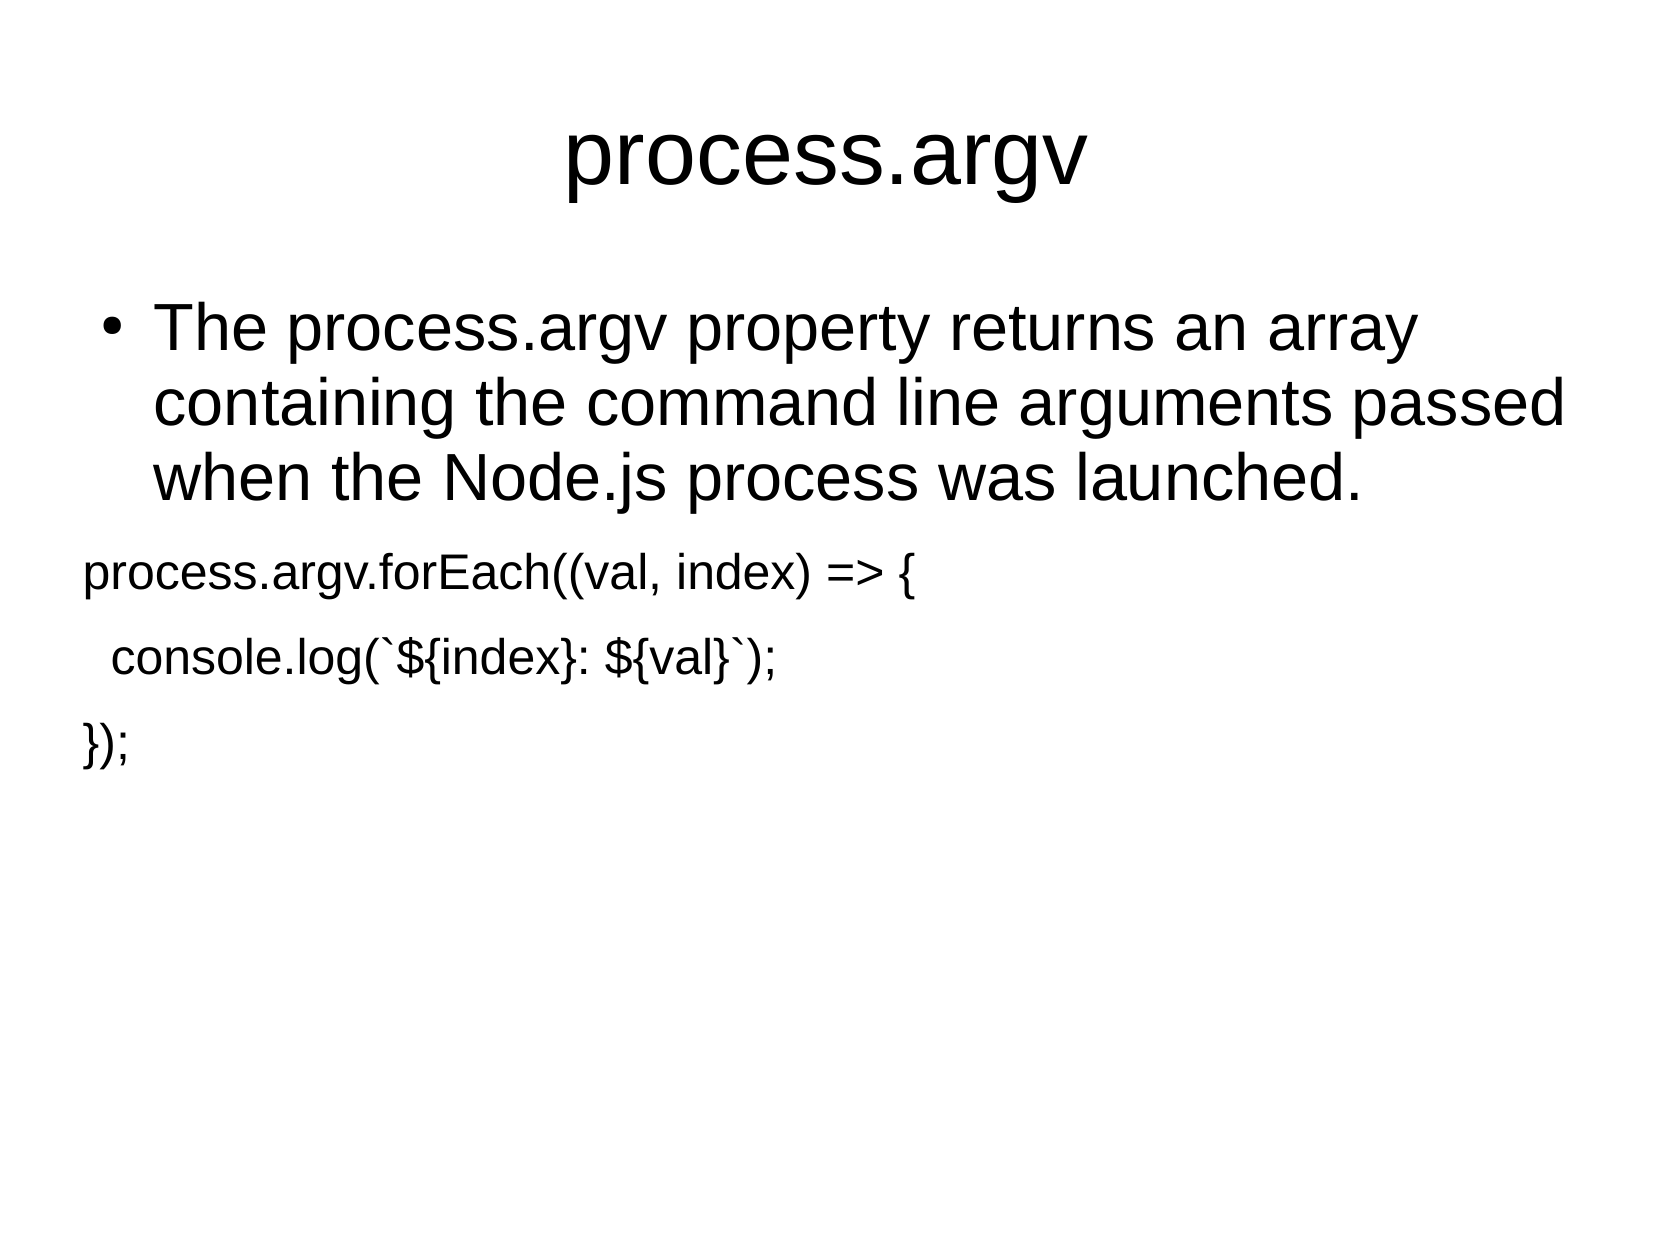

# process.argv
The process.argv property returns an array containing the command line arguments passed when the Node.js process was launched.
process.argv.forEach((val, index) => {
 console.log(`${index}: ${val}`);
});